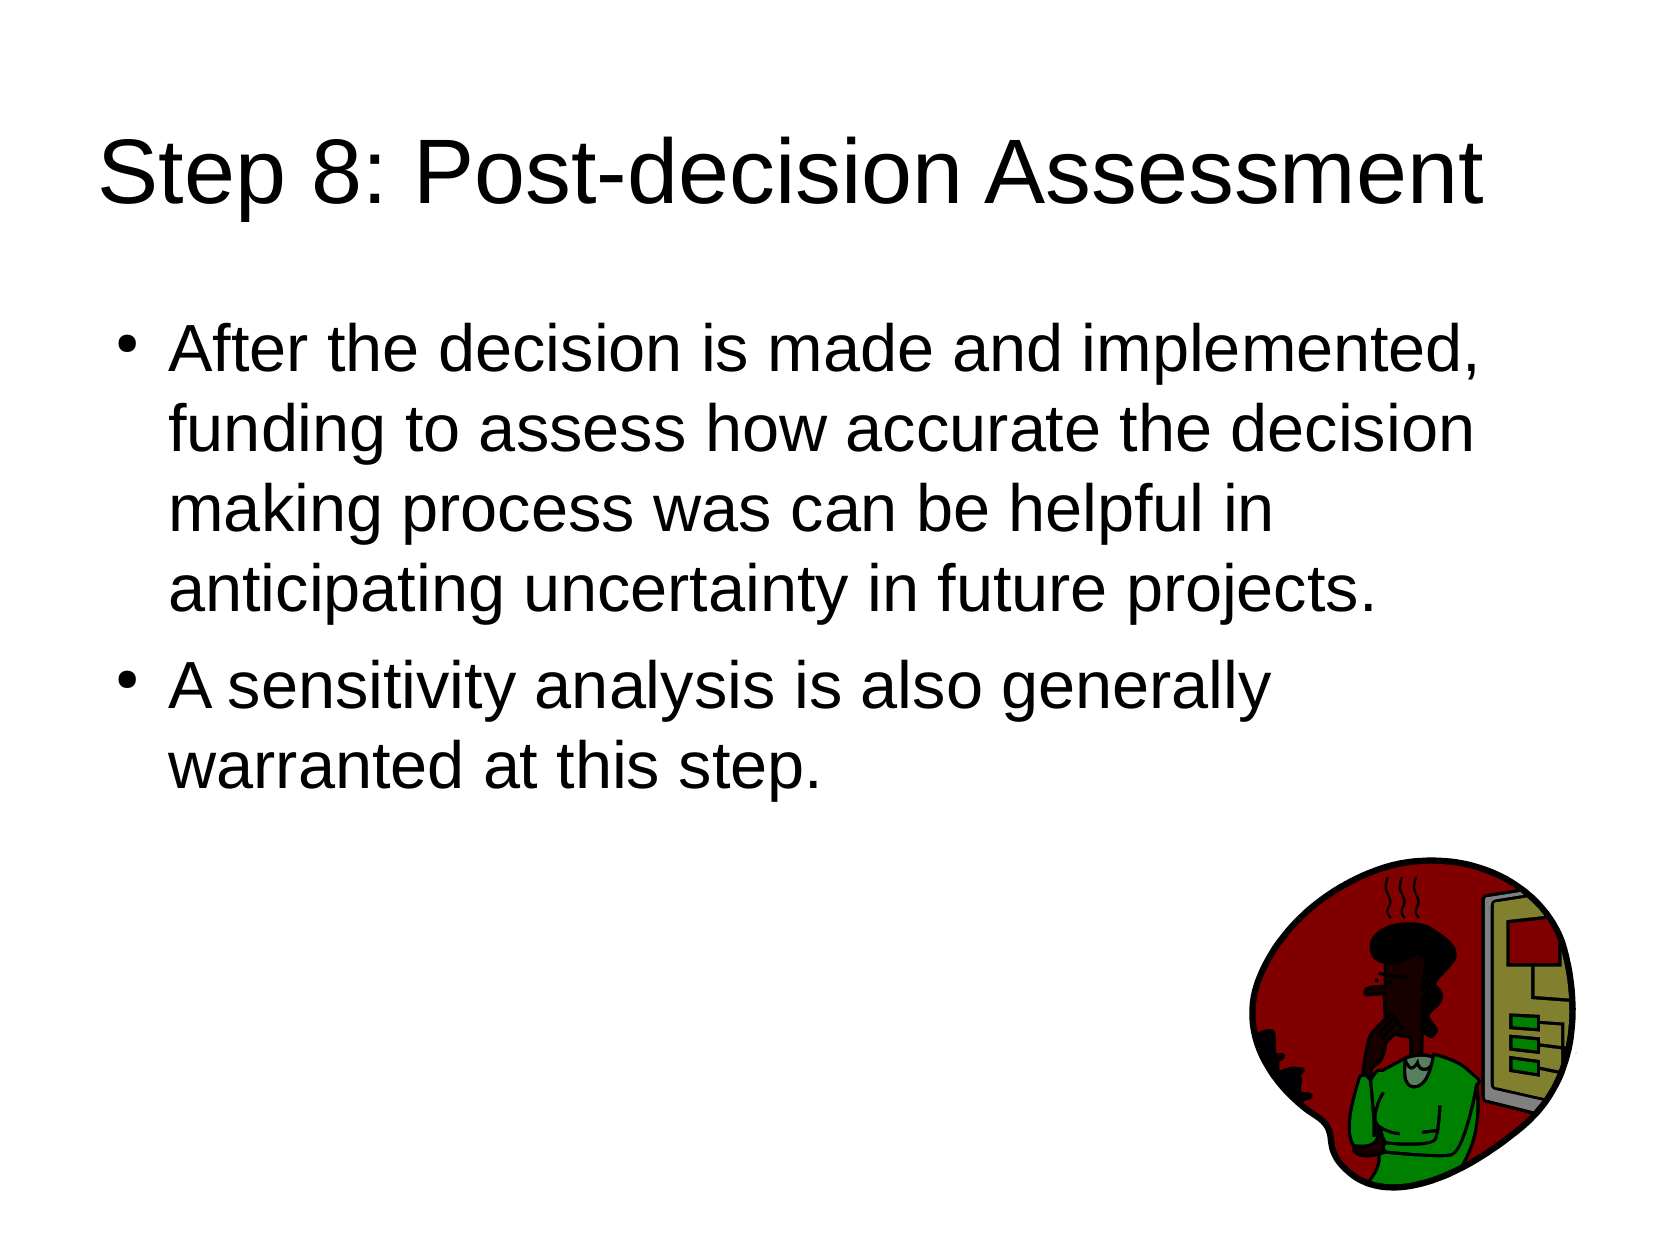

# Step 8: Post-decision Assessment
After the decision is made and implemented, funding to assess how accurate the decision making process was can be helpful in anticipating uncertainty in future projects.
A sensitivity analysis is also generally warranted at this step.